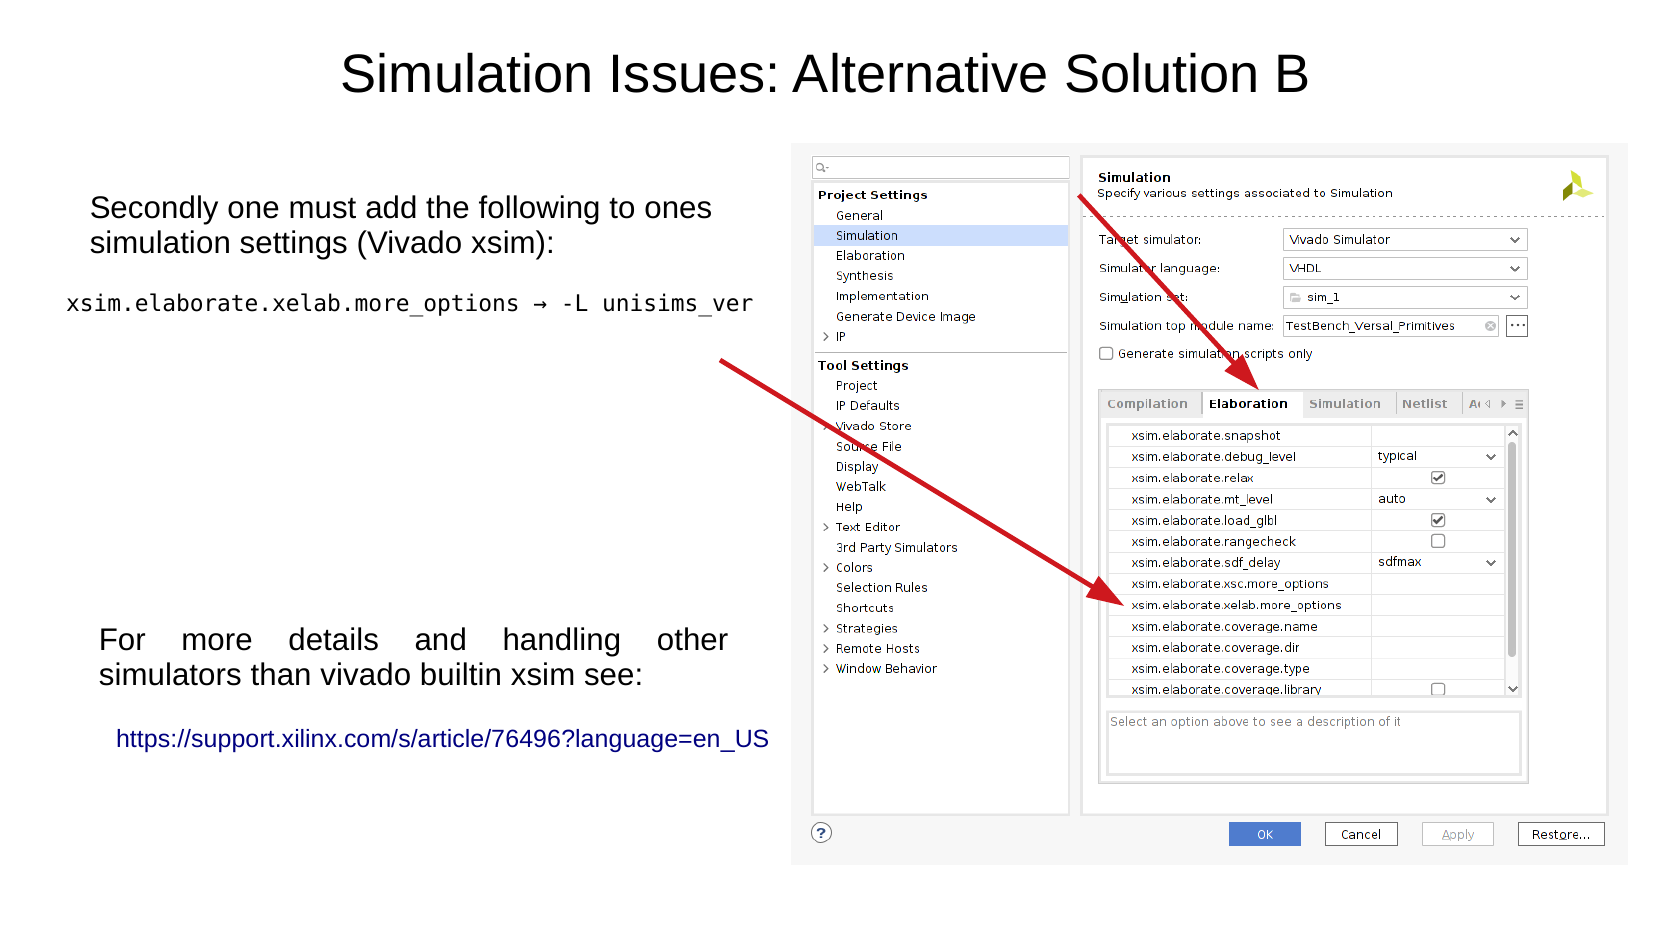

# Simulation Issues: Alternative Solution B
Secondly one must add the following to ones simulation settings (Vivado xsim):
xsim.elaborate.xelab.more_options → -L unisims_ver
For more details and handling other simulators than vivado builtin xsim see:
https://support.xilinx.com/s/article/76496?language=en_US